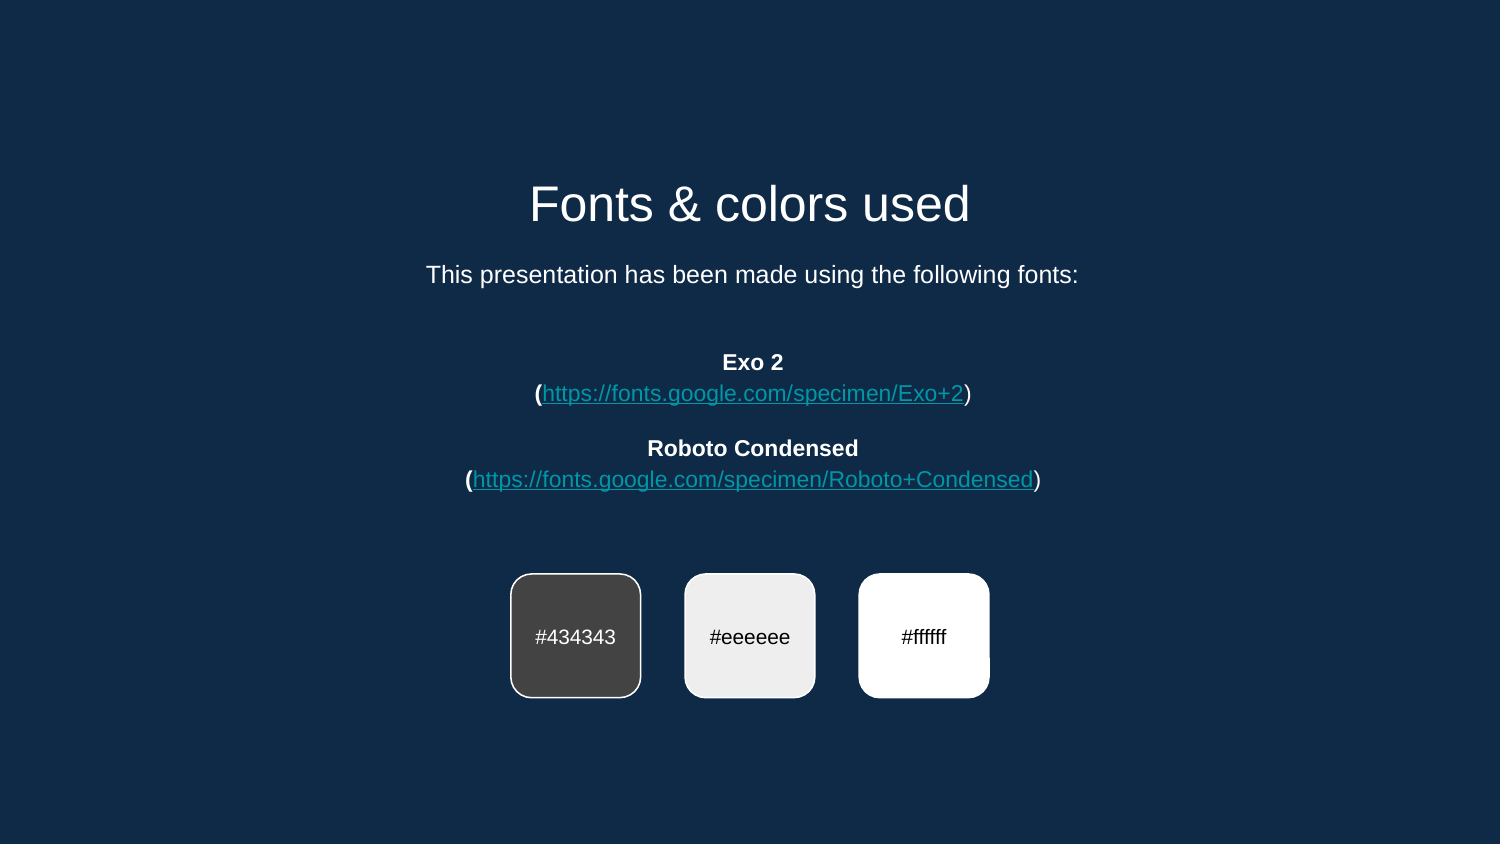

# Fonts & colors used
This presentation has been made using the following fonts:
Exo 2
(https://fonts.google.com/specimen/Exo+2)
Roboto Condensed
(https://fonts.google.com/specimen/Roboto+Condensed)
#434343
#eeeeee
#ffffff